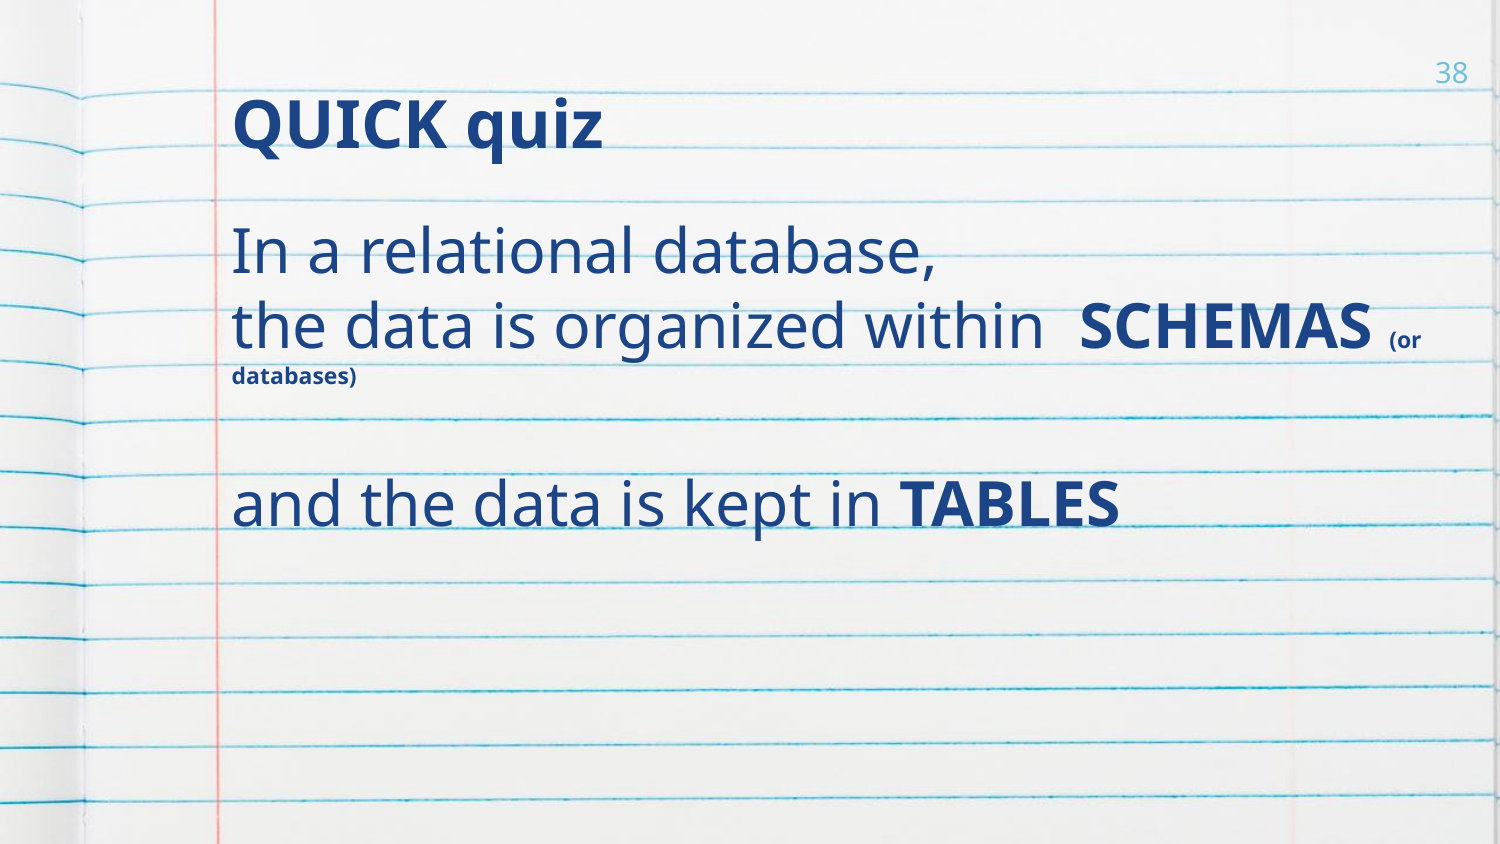

# QUICK quiz
In a relational database,
the data is organized within SCHEMAS (or databases)
and the data is kept in TABLES